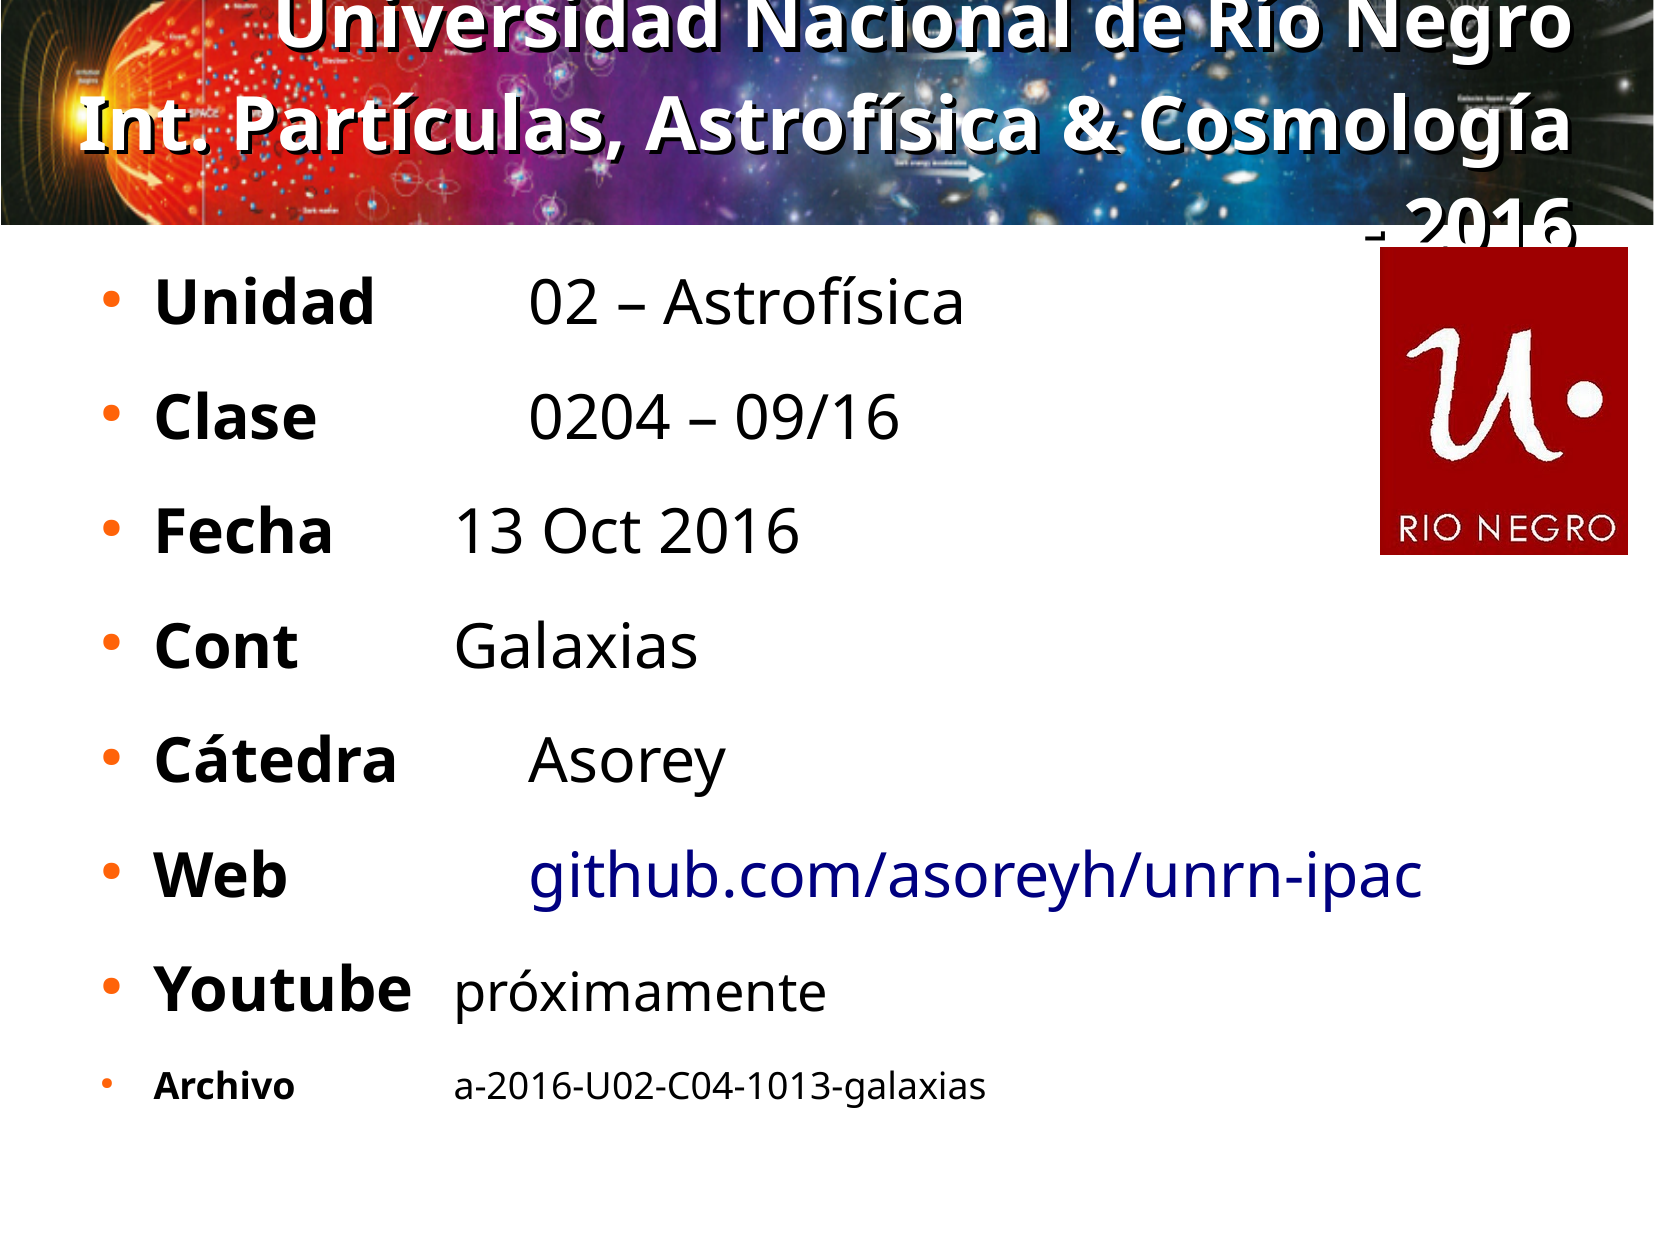

# Universidad Nacional de Río Negro Int. Partículas, Astrofísica & Cosmología - 2016
Unidad 		02 – Astrofísica
Clase			0204 – 09/16
Fecha		13 Oct 2016
Cont			Galaxias
Cátedra		Asorey
Web 			github.com/asoreyh/unrn-ipac
Youtube 	próximamente
Archivo			a-2016-U02-C04-1013-galaxias